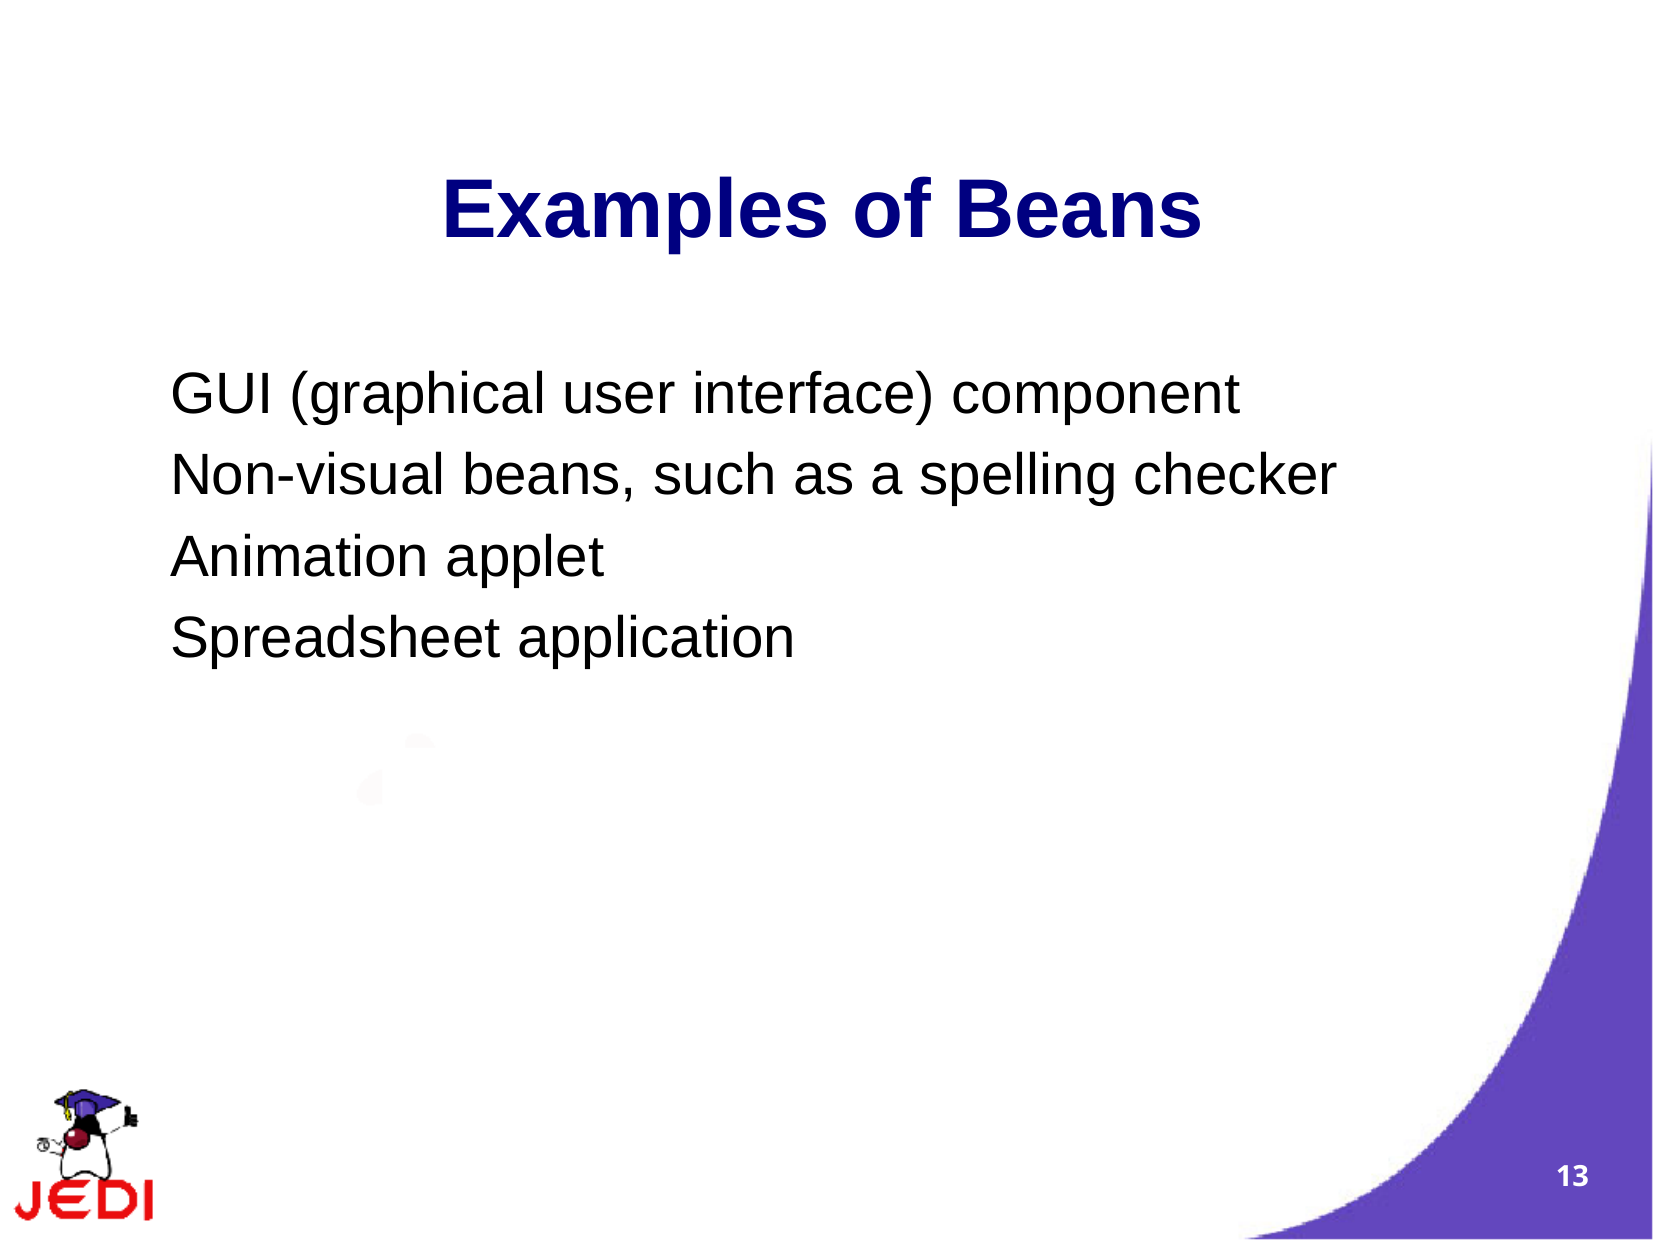

# Examples of Beans
GUI (graphical user interface) component
Non-visual beans, such as a spelling checker
Animation applet
Spreadsheet application